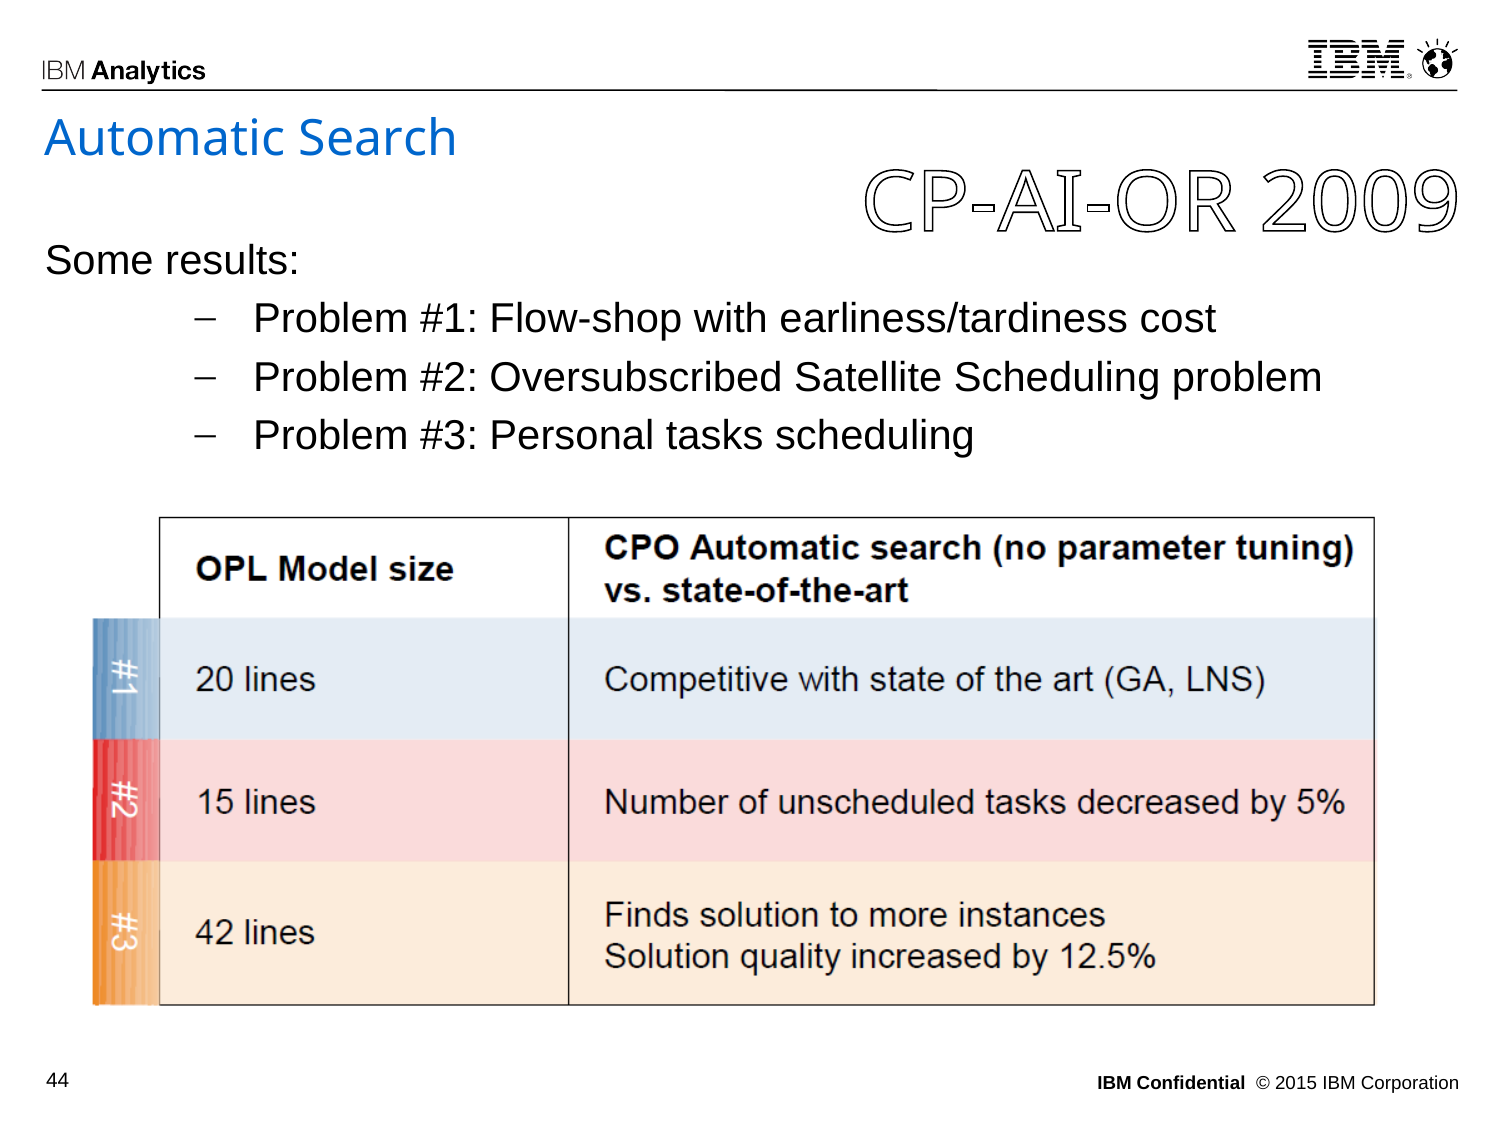

# Automatic Search
CP-AI-OR 2009
Some results:
 Problem #1: Flow-shop with earliness/tardiness cost
 Problem #2: Oversubscribed Satellite Scheduling problem
 Problem #3: Personal tasks scheduling